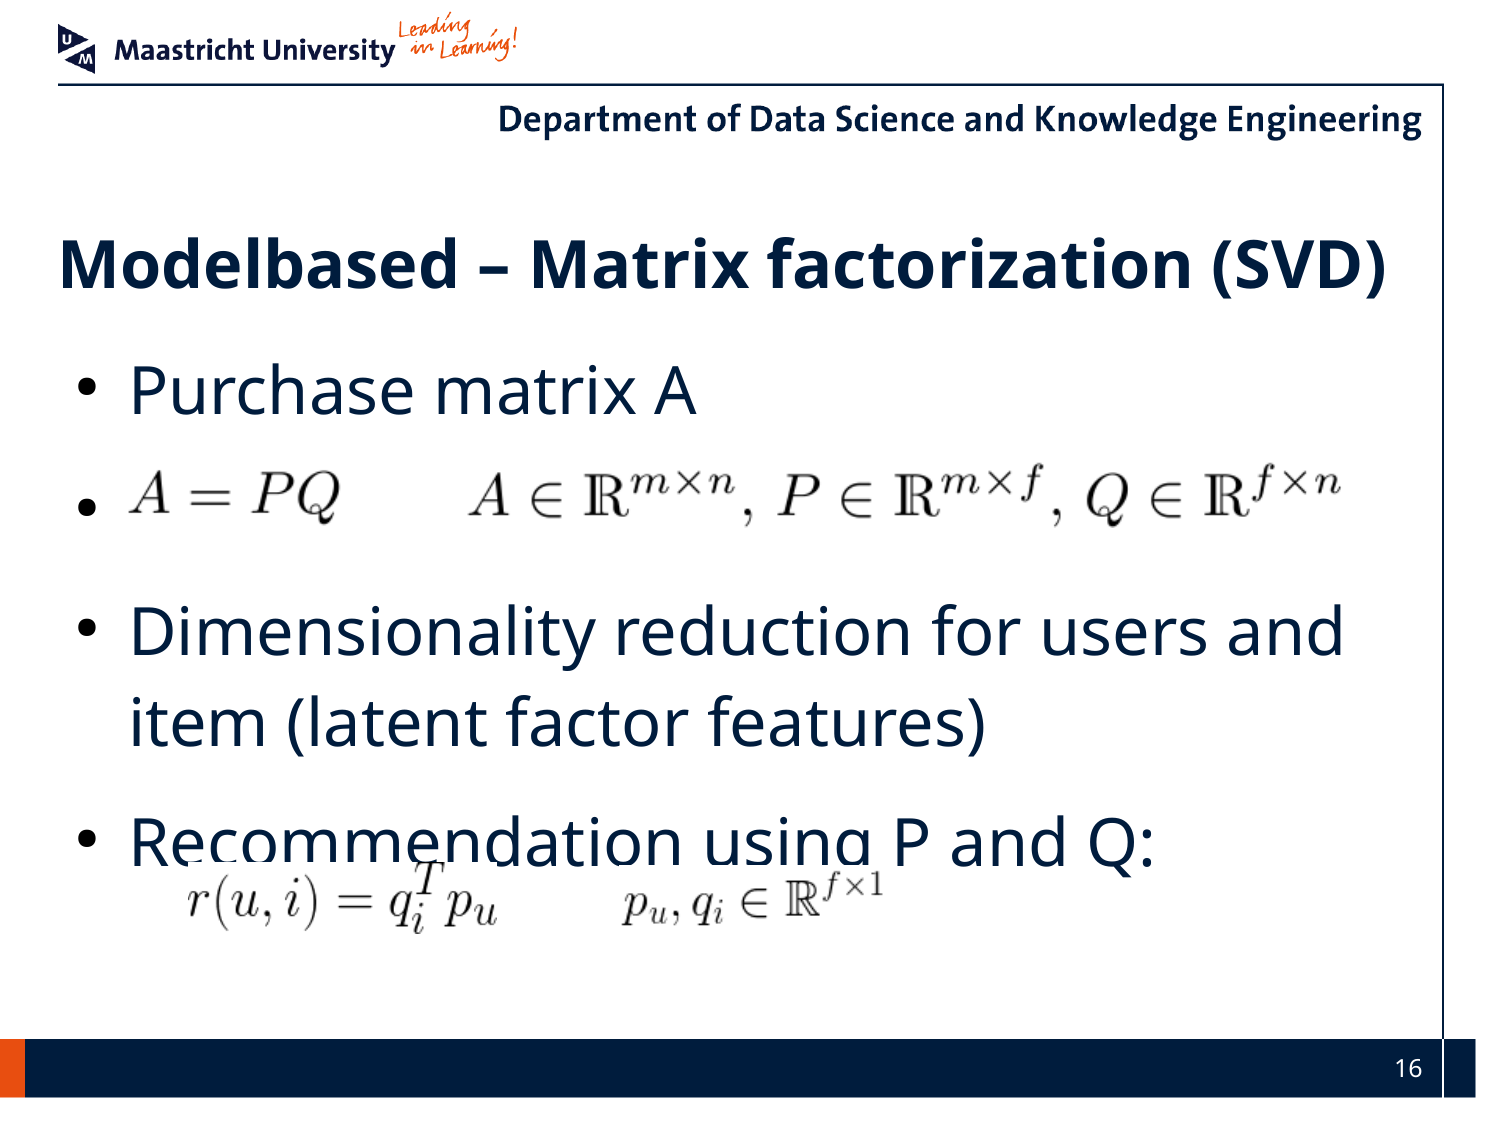

# Modelbased – Matrix factorization (SVD)
Purchase matrix A
Dimensionality reduction for users and item (latent factor features)
Recommendation using P and Q: